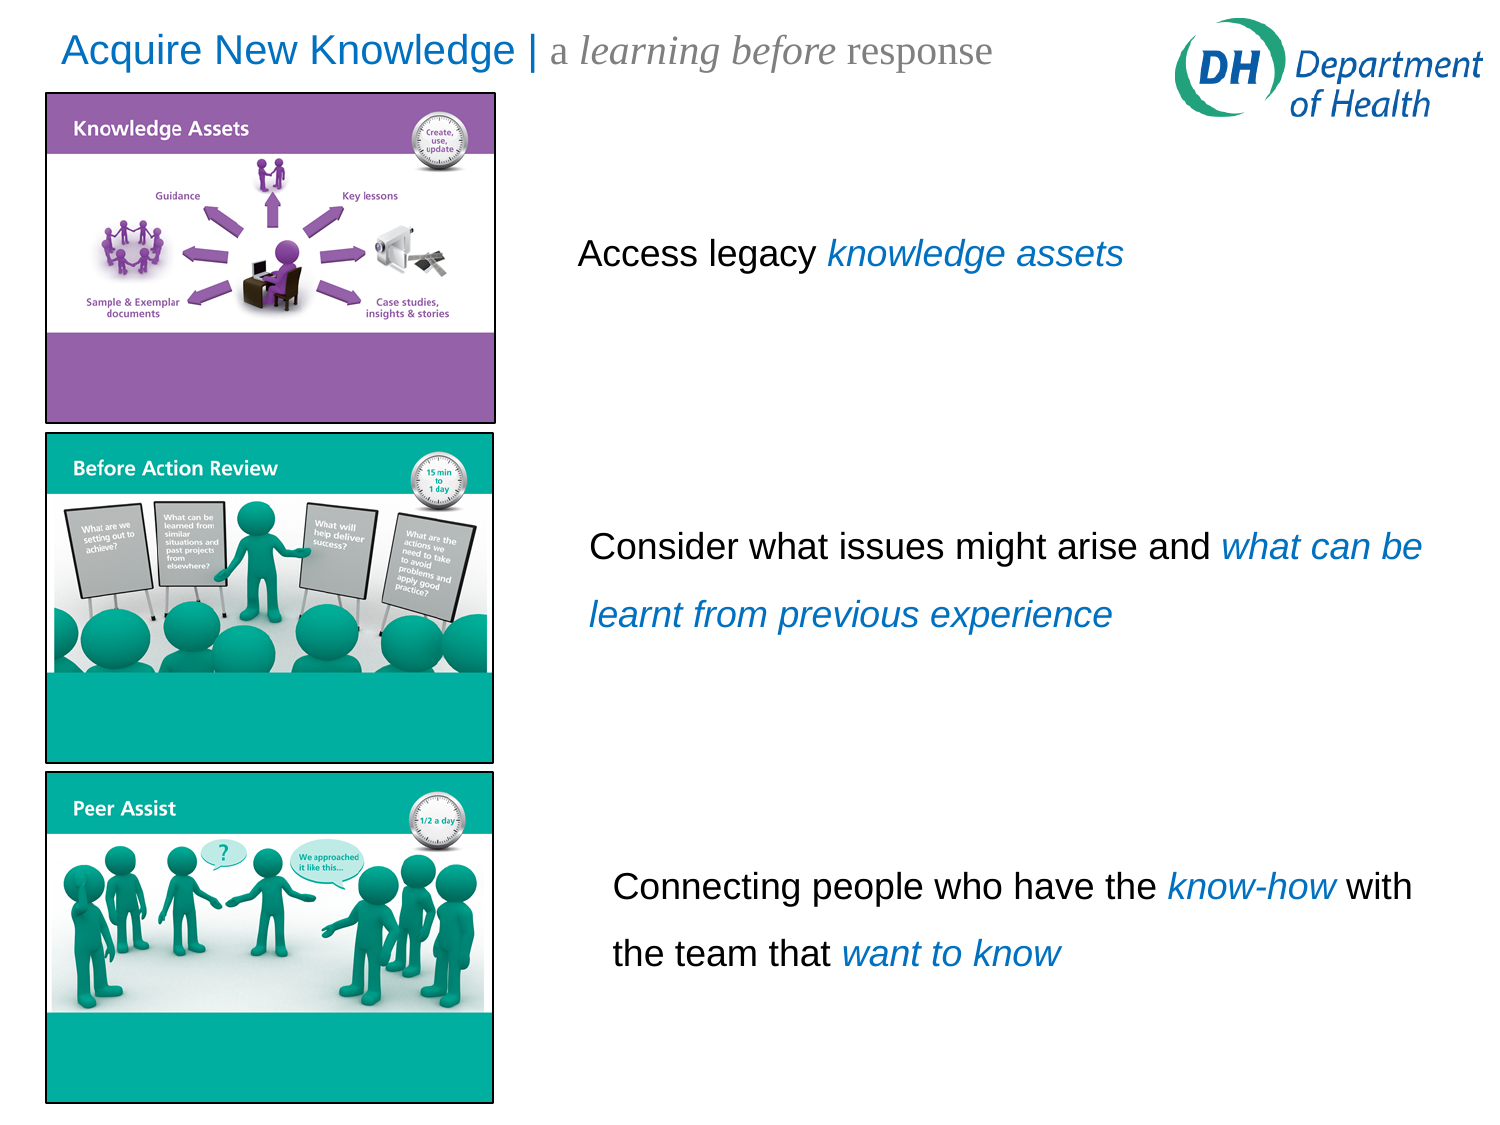

# Acquire New Knowledge | a learning before response
Access legacy knowledge assets
Consider what issues might arise and what can be learnt from previous experience
Connecting people who have the know-how with the team that want to know